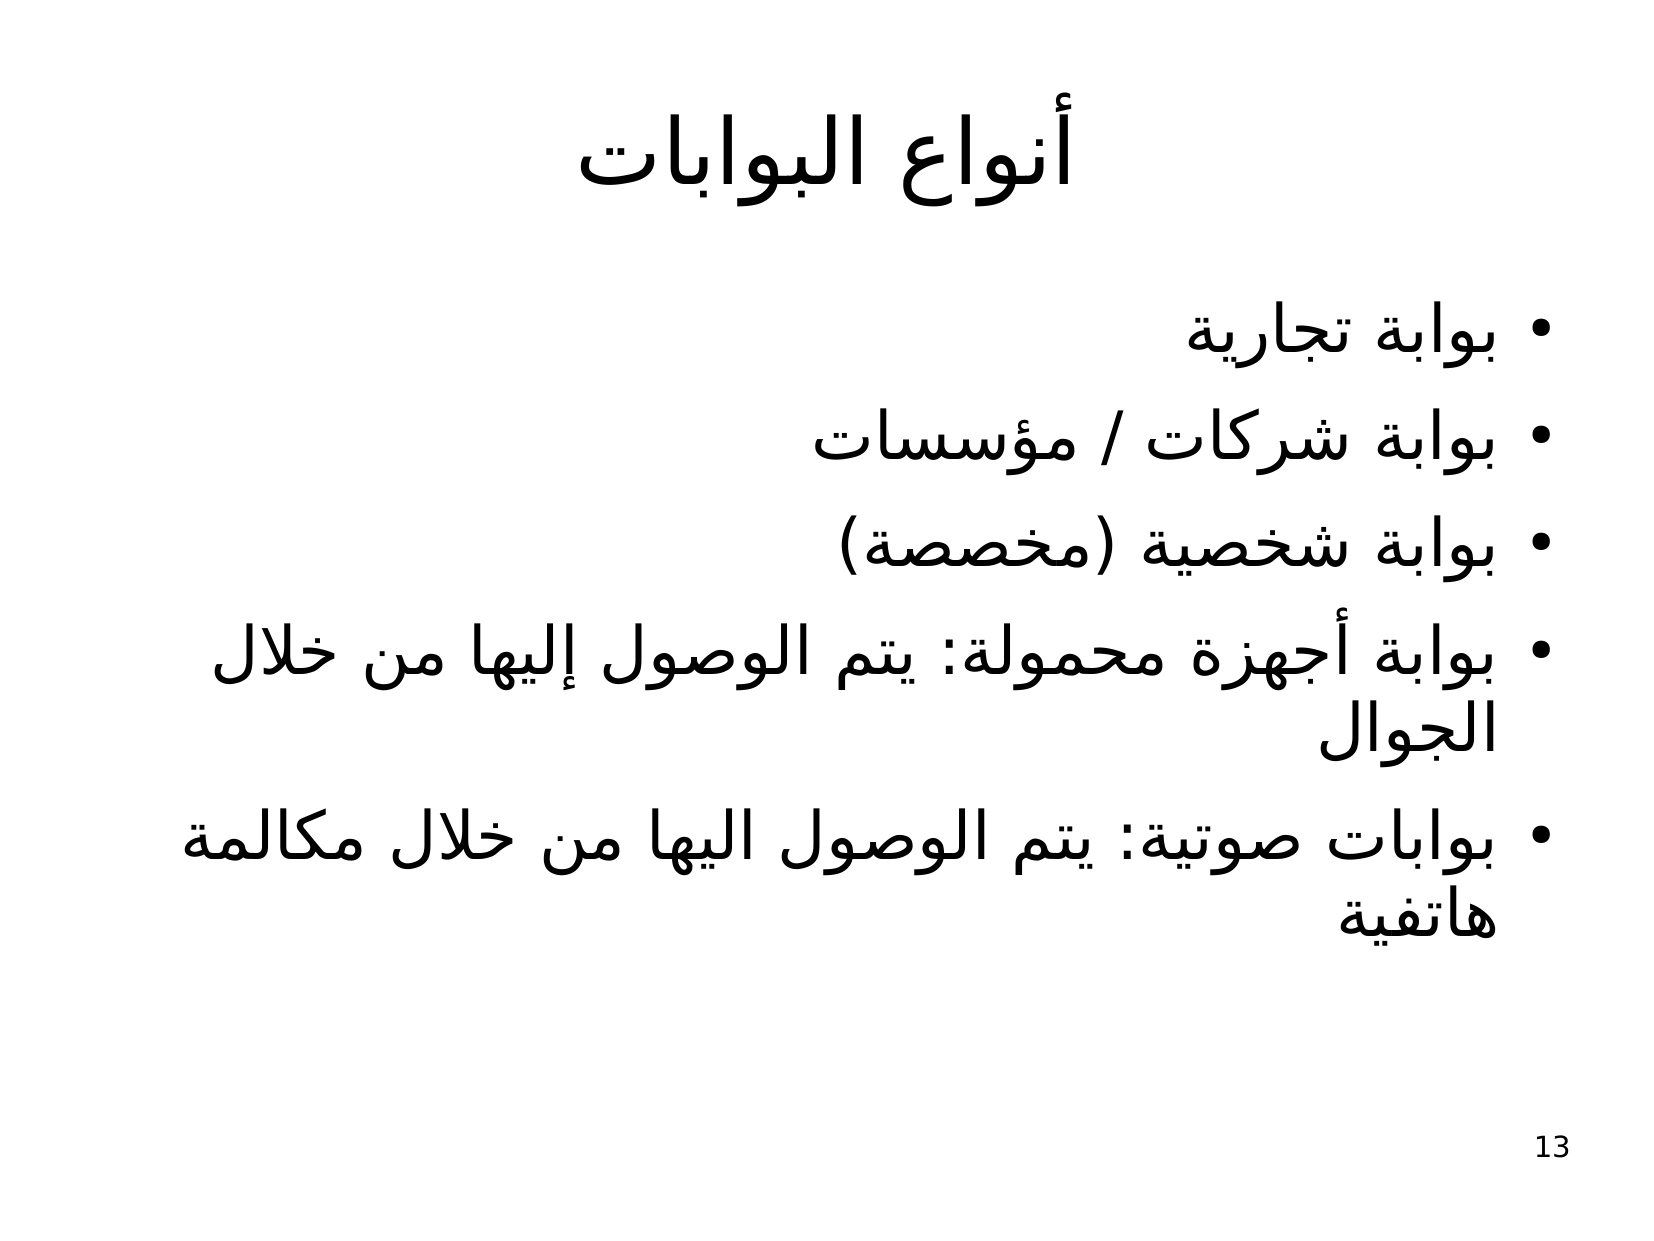

# أنواع البوابات
بوابة تجارية
بوابة شركات / مؤسسات
بوابة شخصية (مخصصة)
بوابة أجهزة محمولة: يتم الوصول إليها من خلال الجوال
بوابات صوتية: يتم الوصول اليها من خلال مكالمة هاتفية
13